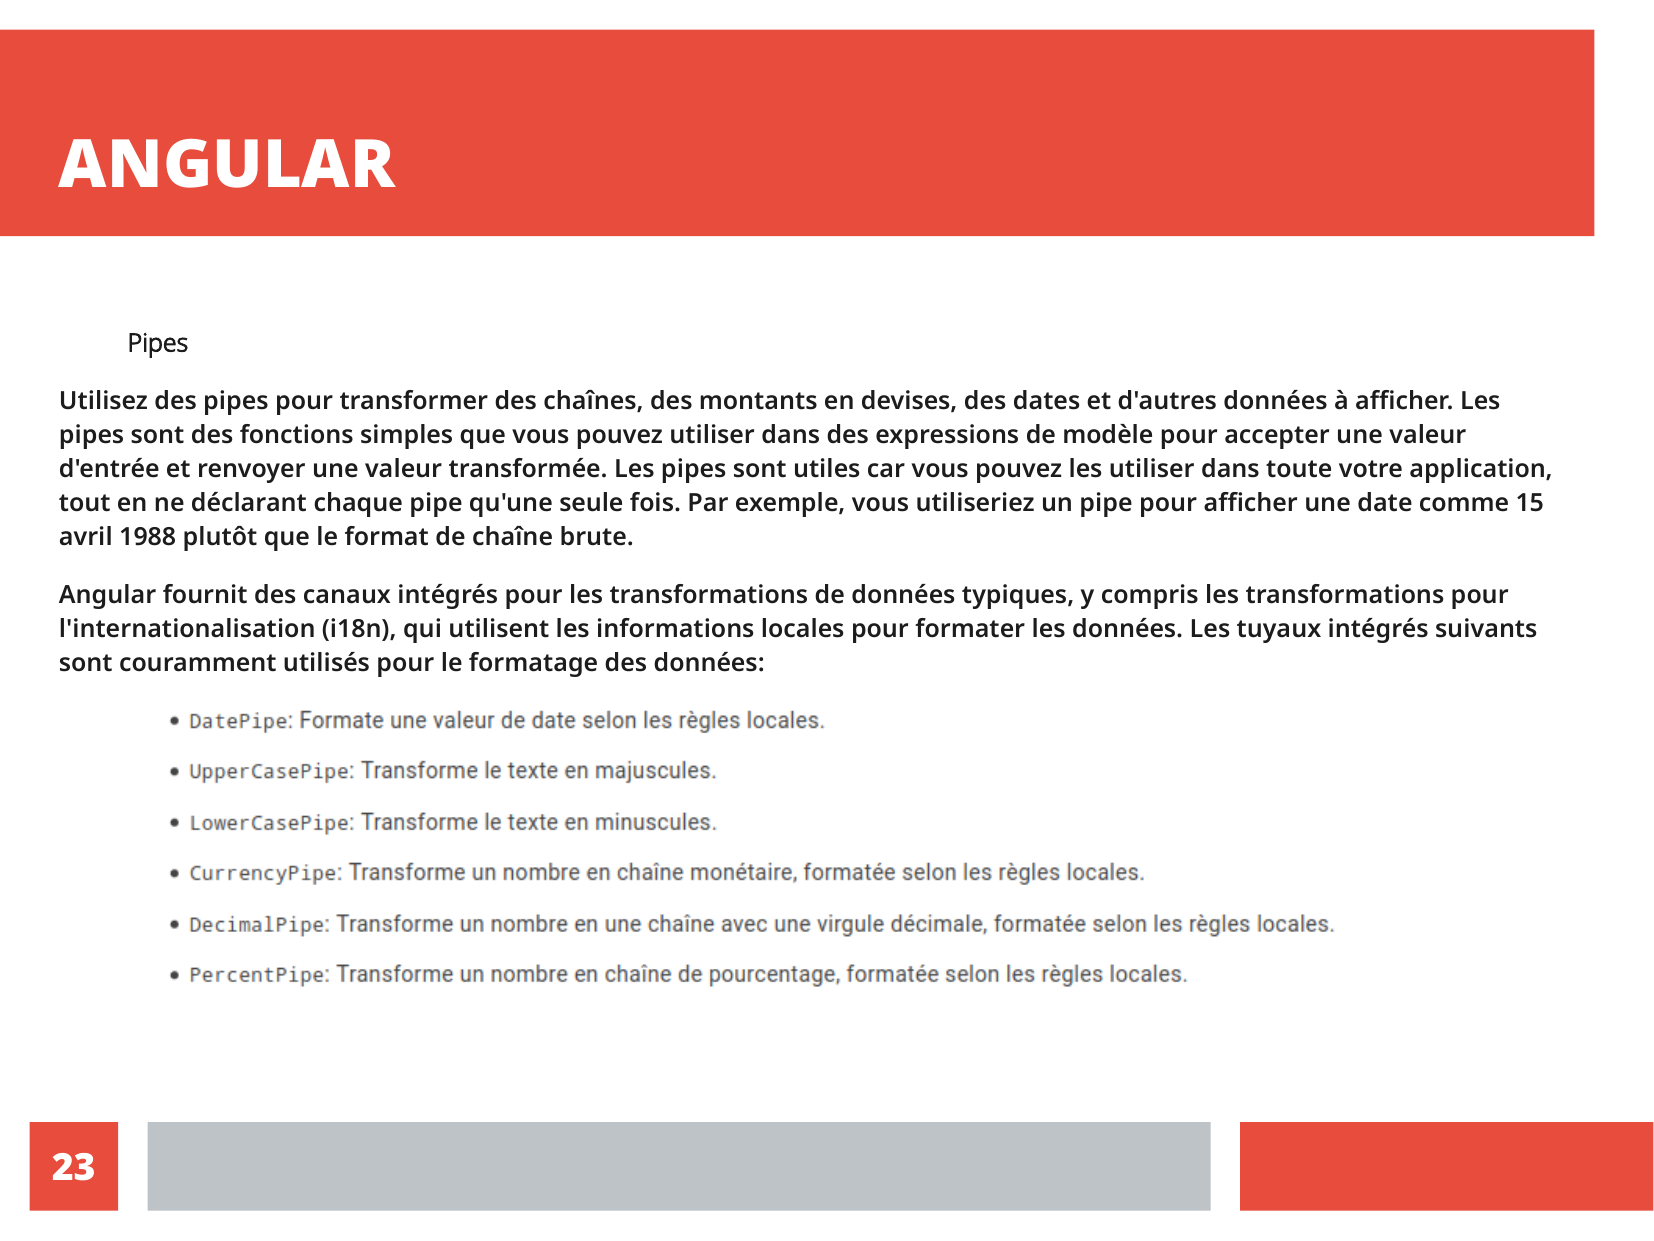

# ANGULAR
Pipes
Utilisez des pipes pour transformer des chaînes, des montants en devises, des dates et d'autres données à afficher. Les pipes sont des fonctions simples que vous pouvez utiliser dans des expressions de modèle pour accepter une valeur d'entrée et renvoyer une valeur transformée. Les pipes sont utiles car vous pouvez les utiliser dans toute votre application, tout en ne déclarant chaque pipe qu'une seule fois. Par exemple, vous utiliseriez un pipe pour afficher une date comme 15 avril 1988 plutôt que le format de chaîne brute.
Angular fournit des canaux intégrés pour les transformations de données typiques, y compris les transformations pour l'internationalisation (i18n), qui utilisent les informations locales pour formater les données. Les tuyaux intégrés suivants sont couramment utilisés pour le formatage des données:
23